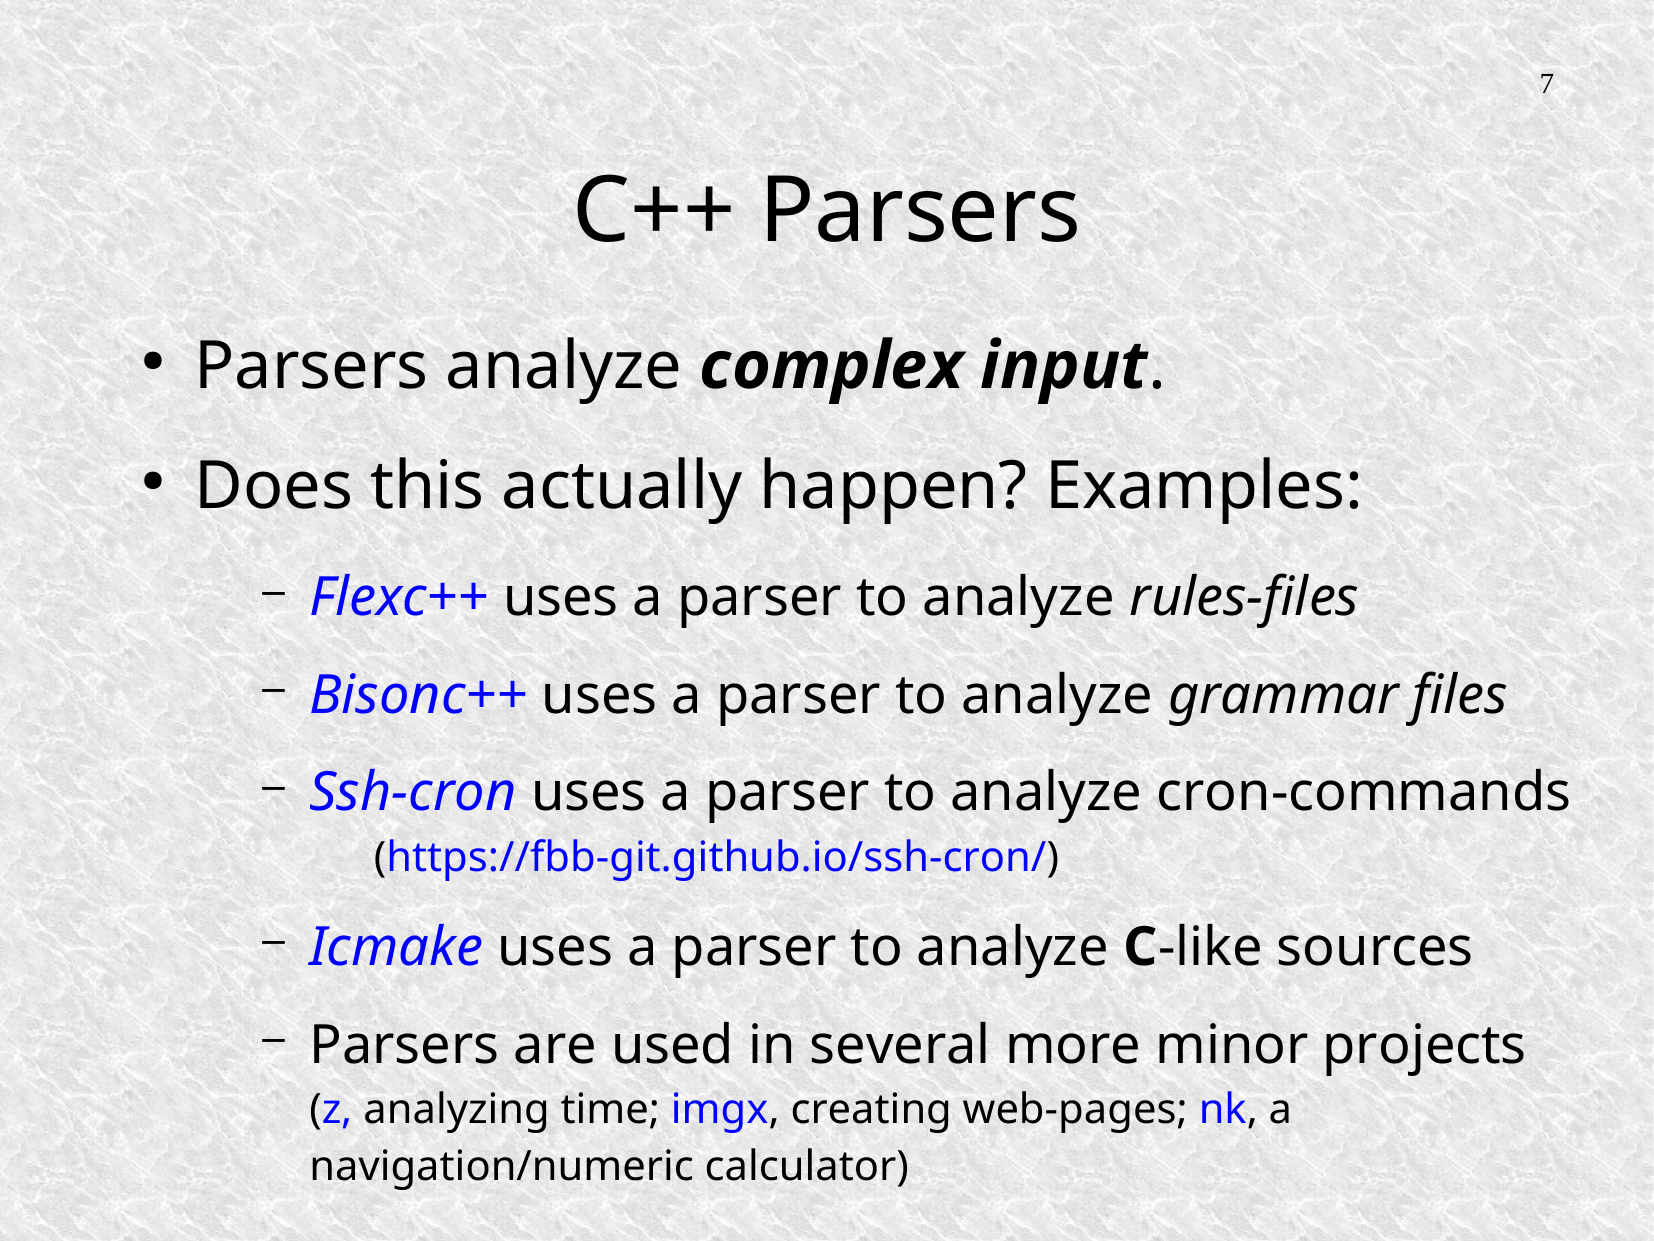

7
# C++ Parsers
Parsers analyze complex input.
Does this actually happen? Examples:
Flexc++ uses a parser to analyze rules-files
Bisonc++ uses a parser to analyze grammar files
Ssh-cron uses a parser to analyze cron-commands
 (https://fbb-git.github.io/ssh-cron/)
Icmake uses a parser to analyze C-like sources
Parsers are used in several more minor projects
(z, analyzing time; imgx, creating web-pages; nk, a navigation/numeric calculator)